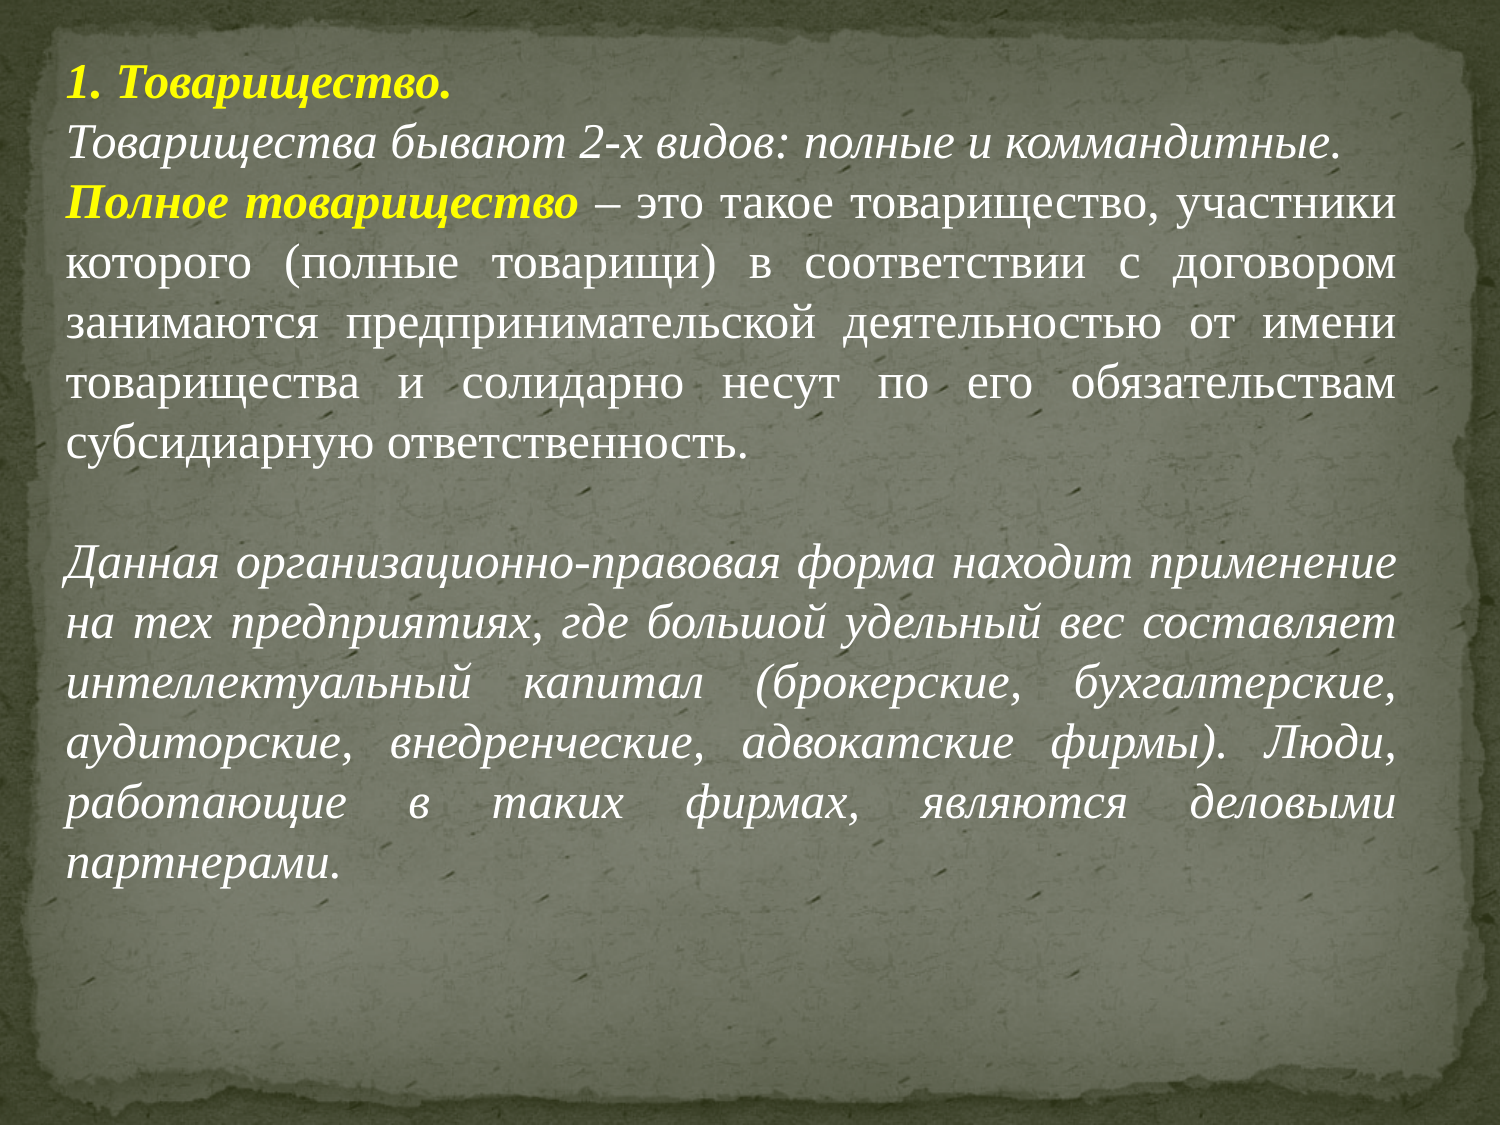

1. Товарищество.
Товарищества бывают 2-х видов: полные и коммандитные.
Полное товарищество – это такое товарищество, участники которого (полные товарищи) в соответствии с договором занимаются предпринимательской деятельностью от имени товарищества и солидарно несут по его обязательствам субсидиарную ответственность.
Данная организационно-правовая форма находит применение на тех предприятиях, где большой удельный вес составляет интеллектуальный капитал (брокерские, бухгалтерские, аудиторские, внедренческие, адвокатские фирмы). Люди, работающие в таких фирмах, являются деловыми партнерами.